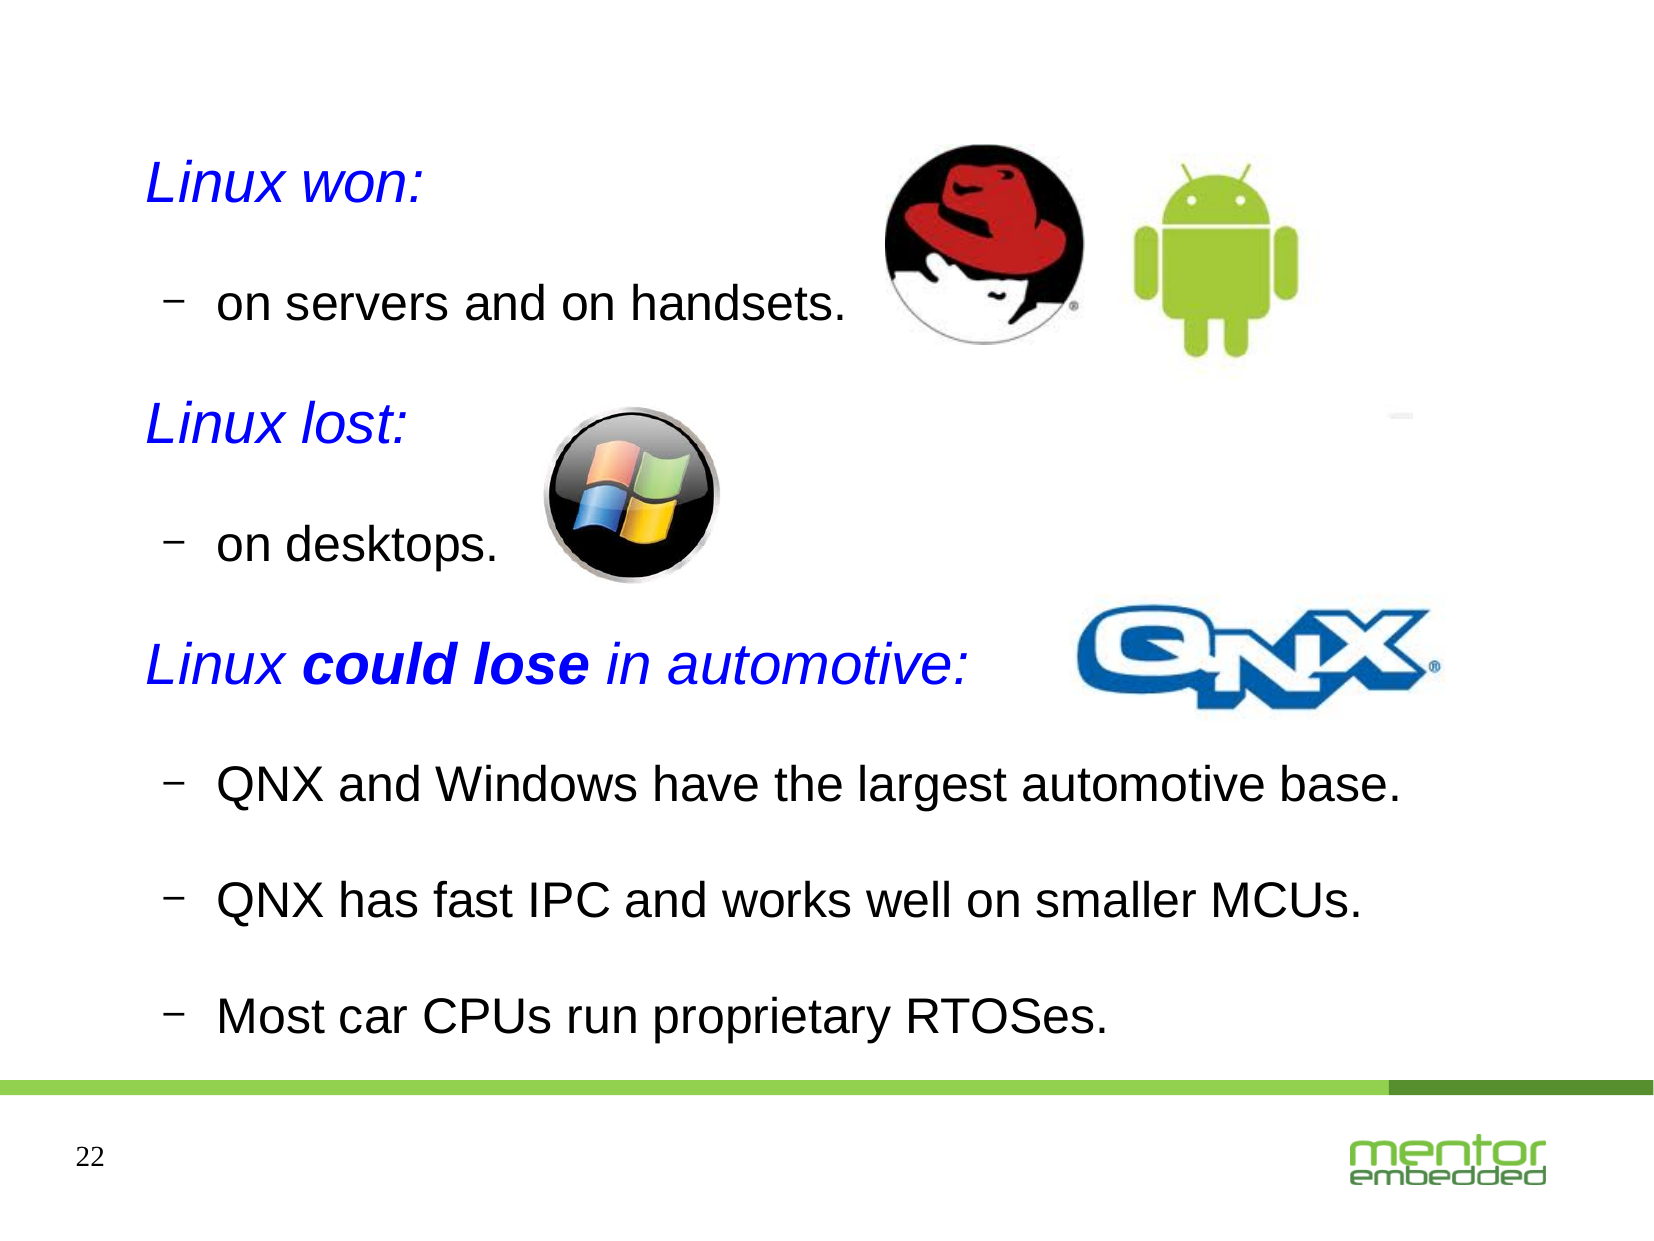

# Linux won:
on servers and on handsets.
Linux lost:
on desktops.
Linux could lose in automotive:
QNX and Windows have the largest automotive base.
QNX has fast IPC and works well on smaller MCUs.
Most car CPUs run proprietary RTOSes.
22